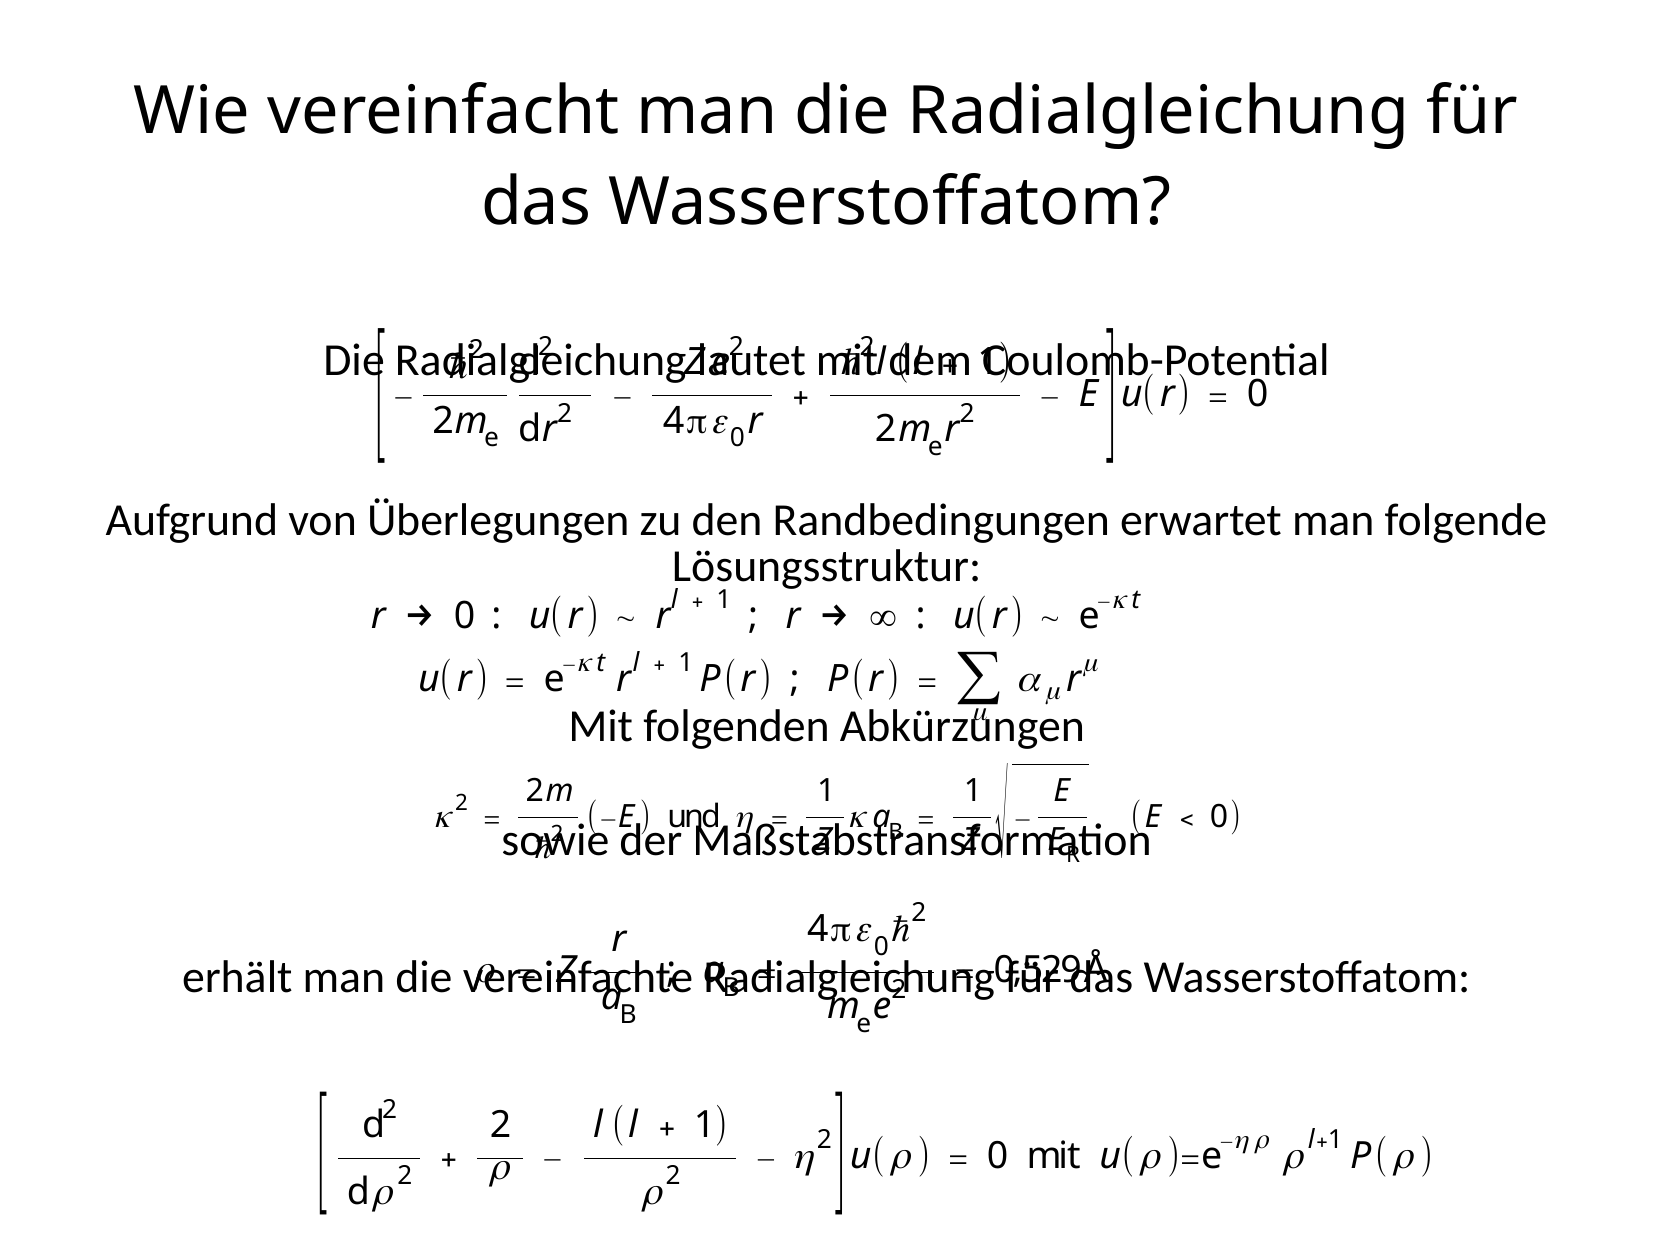

# Wie vereinfacht man die Radialgleichung für das Wasserstoffatom?
Die Radialgleichung lautet mit dem Coulomb-Potential
Aufgrund von Überlegungen zu den Randbedingungen erwartet man folgende Lösungsstruktur:
Mit folgenden Abkürzungen
sowie der Maßstabstransformation
erhält man die vereinfachte Radialgleichung für das Wasserstoffatom: